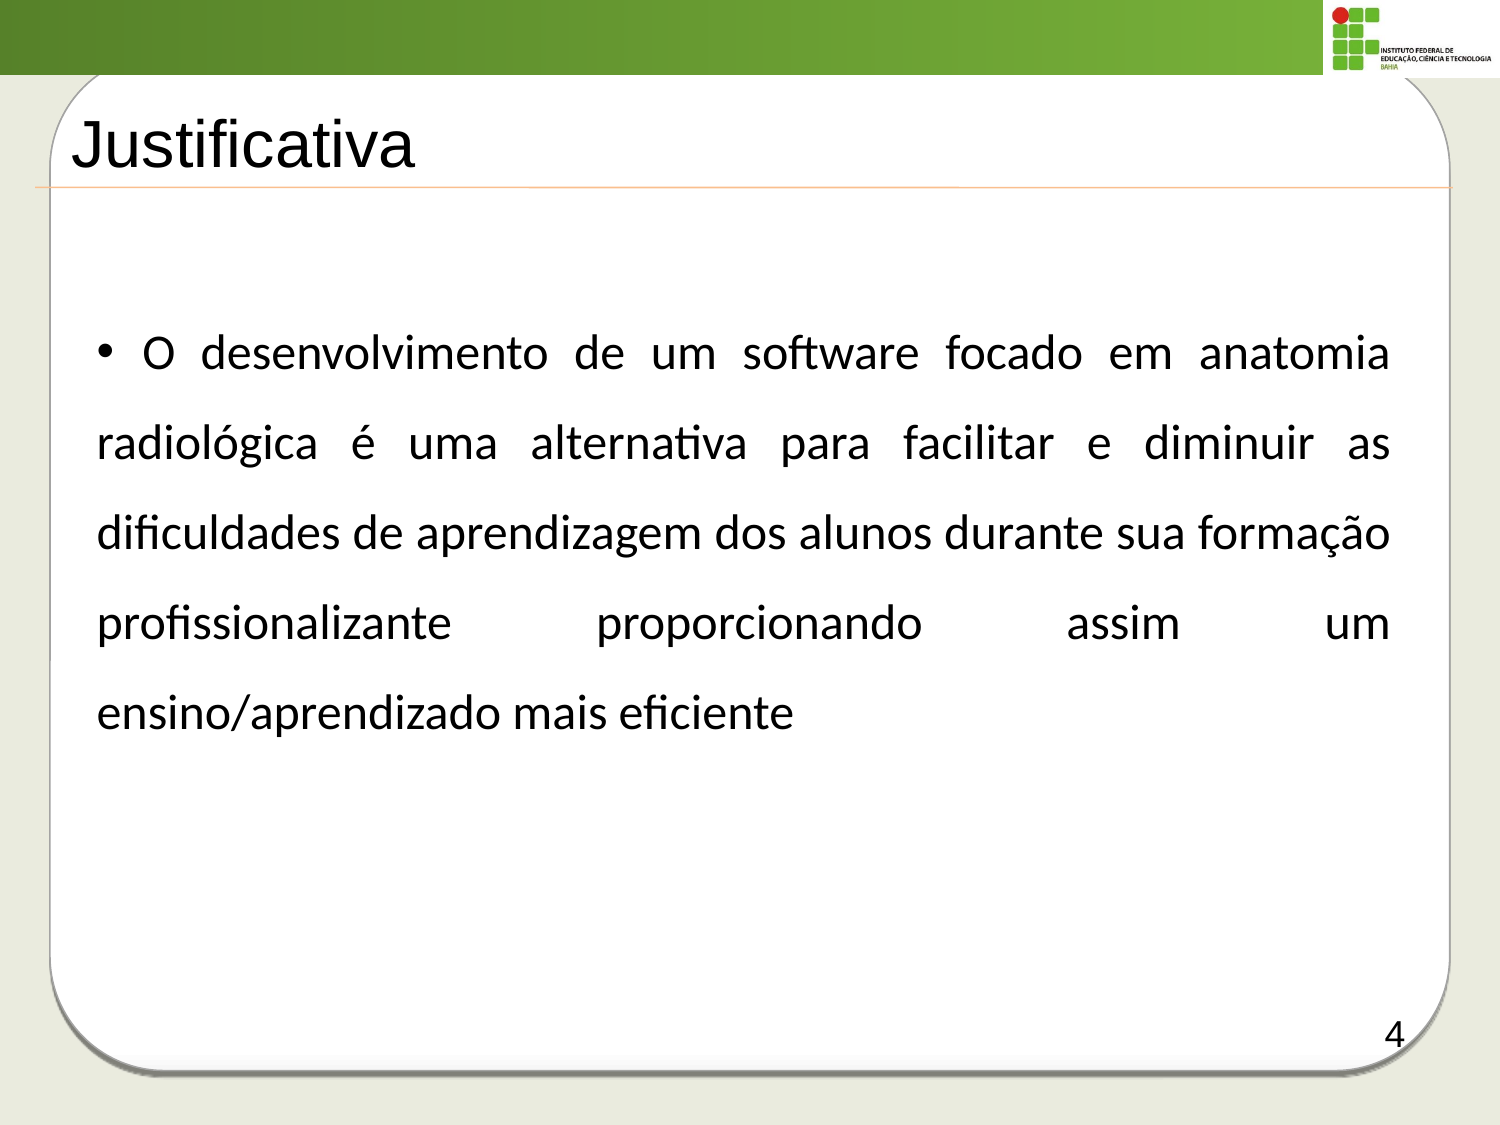

Justificativa
 O desenvolvimento de um software focado em anatomia radiológica é uma alternativa para facilitar e diminuir as dificuldades de aprendizagem dos alunos durante sua formação profissionalizante proporcionando assim um ensino/aprendizado mais eficiente